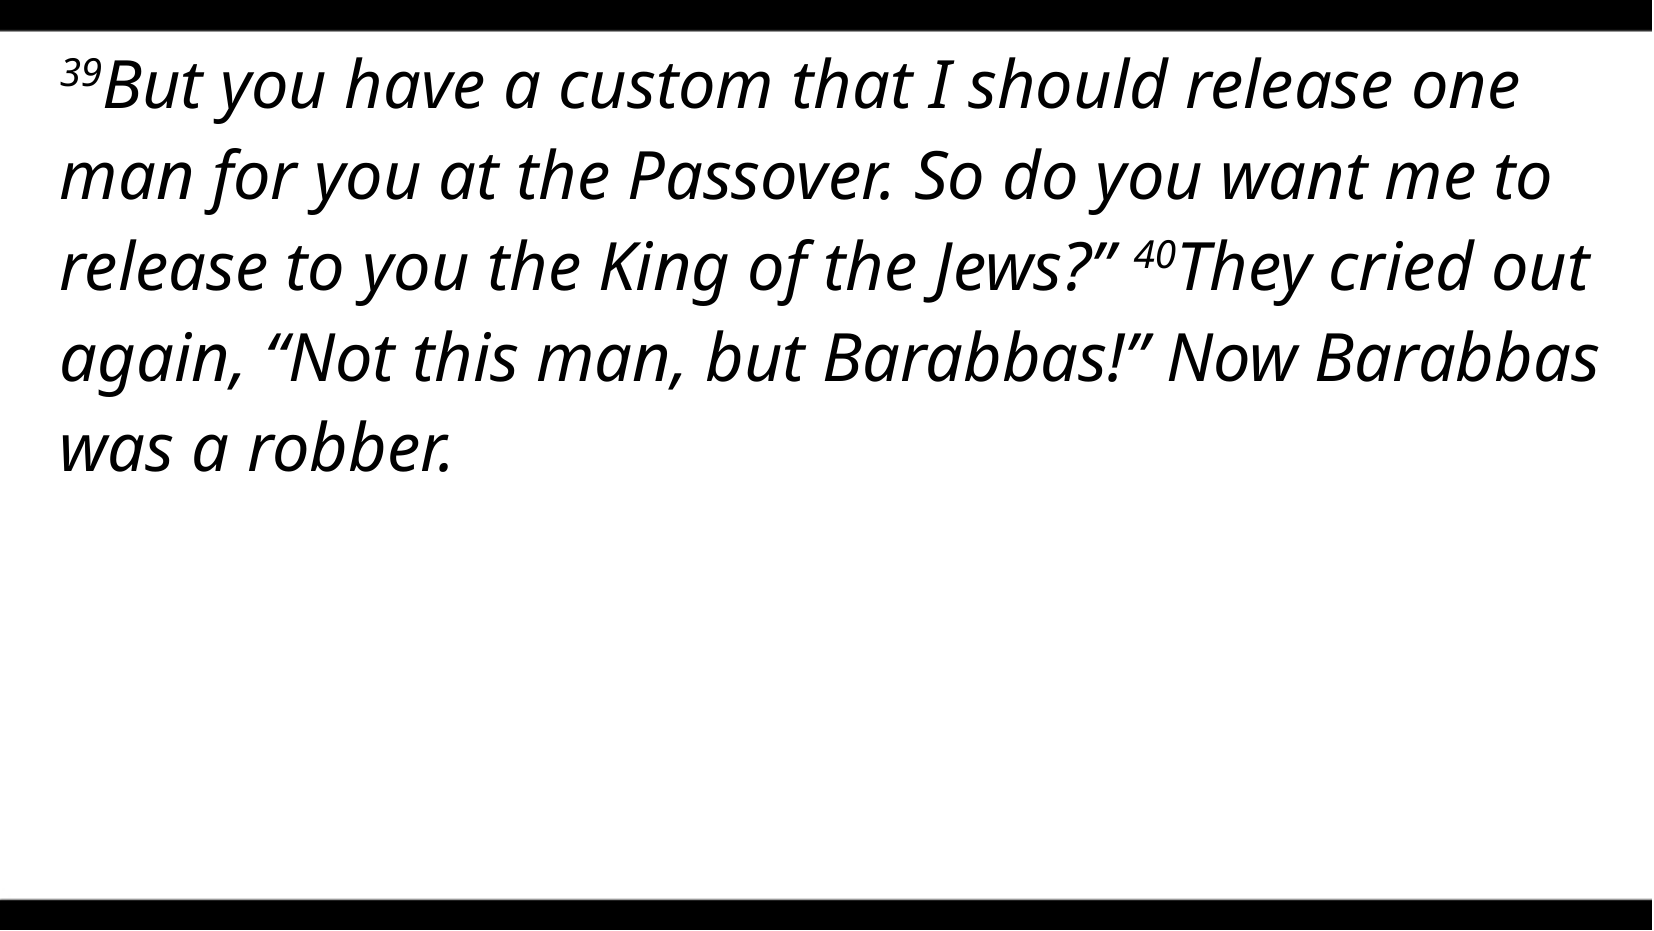

39But you have a custom that I should release one man for you at the Passover. So do you want me to release to you the King of the Jews?” 40They cried out again, “Not this man, but Barabbas!” Now Barabbas was a robber.